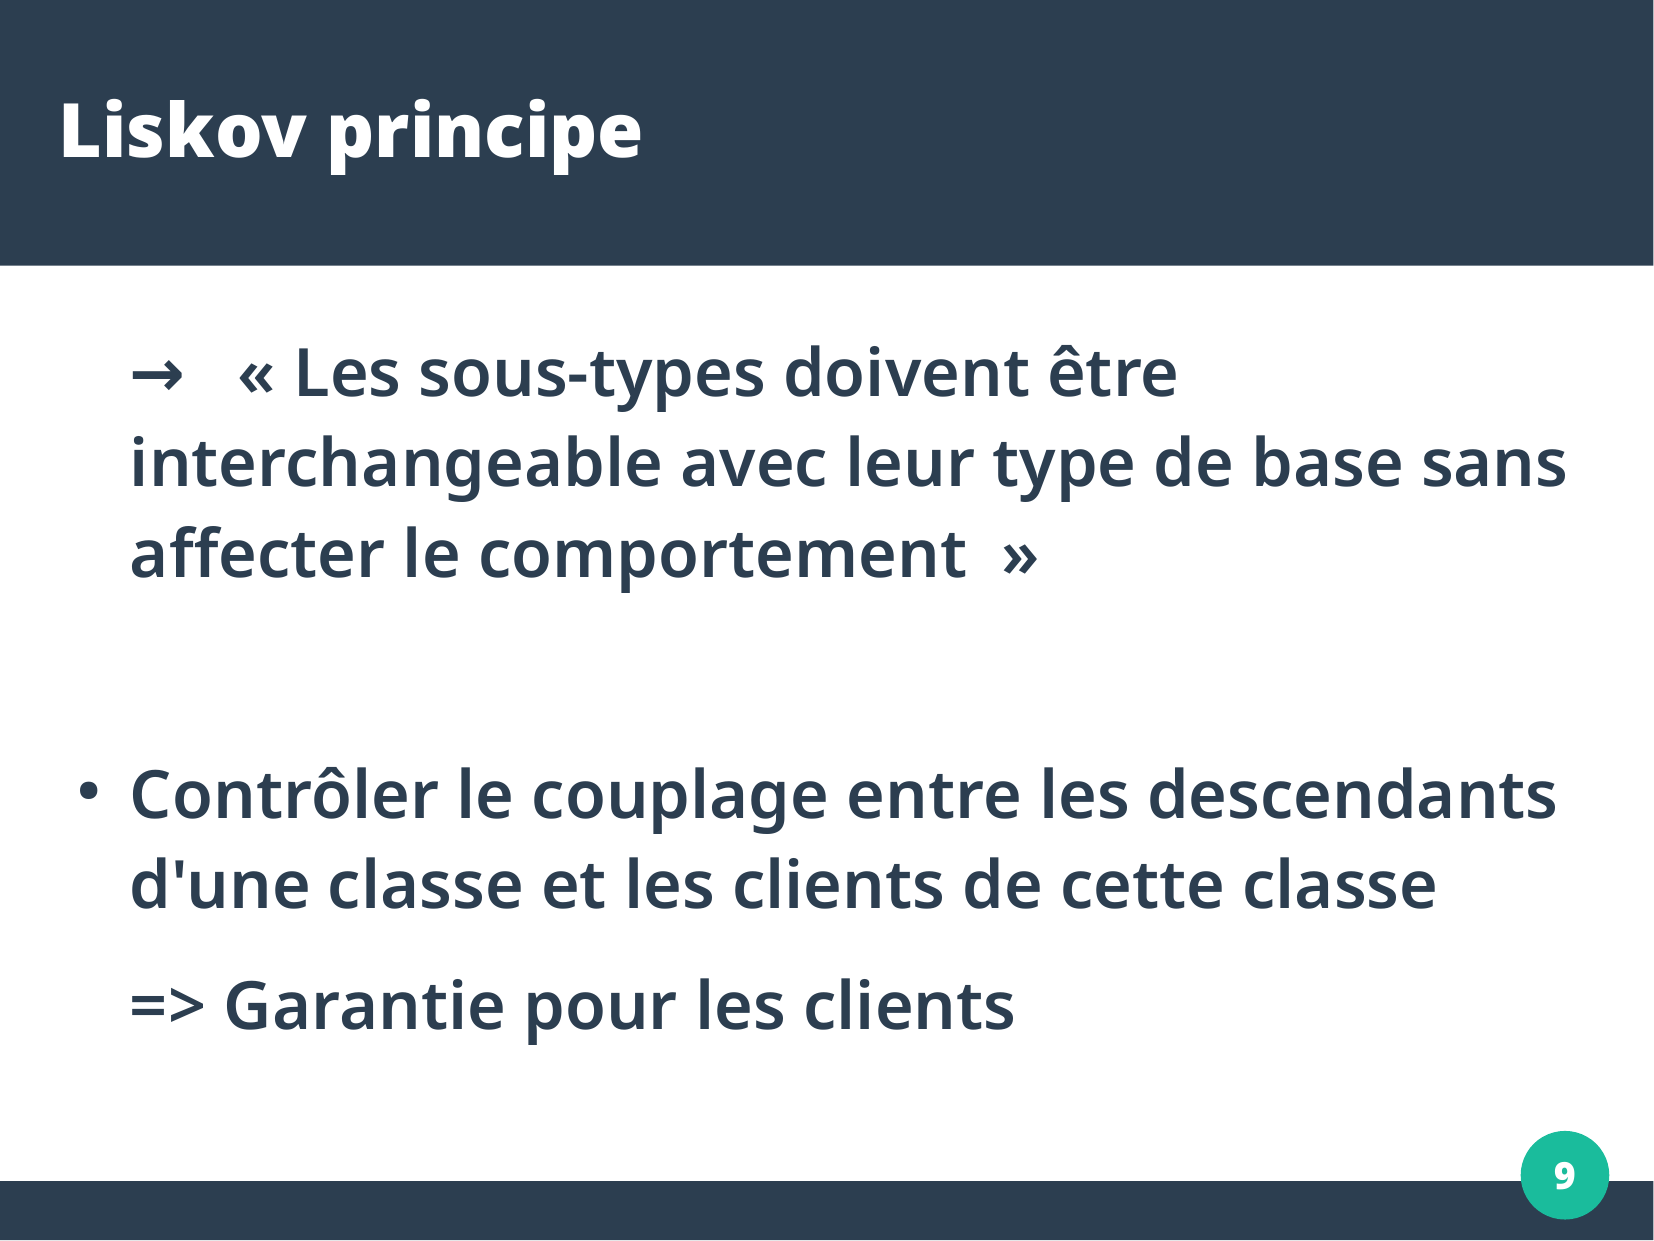

# Liskov principe
→ « Les sous-types doivent être interchangeable avec leur type de base sans affecter le comportement »
Contrôler le couplage entre les descendants d'une classe et les clients de cette classe
=> Garantie pour les clients
9